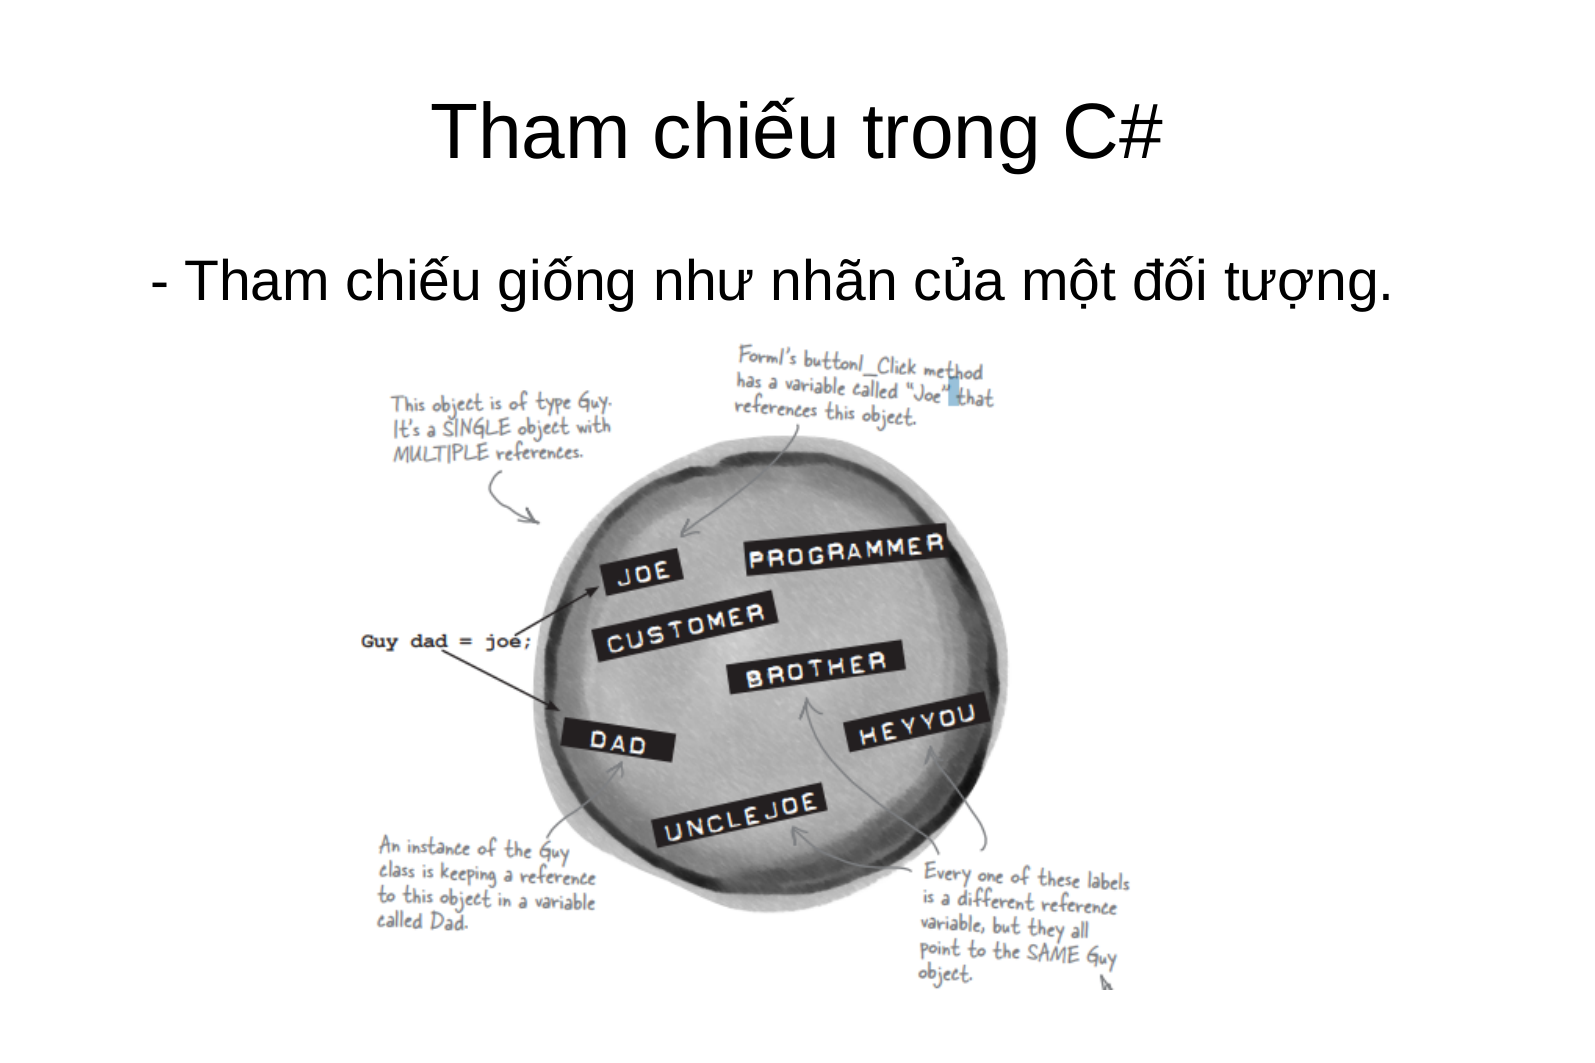

# Tham chiếu trong C#
- Tham chiếu giống như nhãn của một đối tượng.